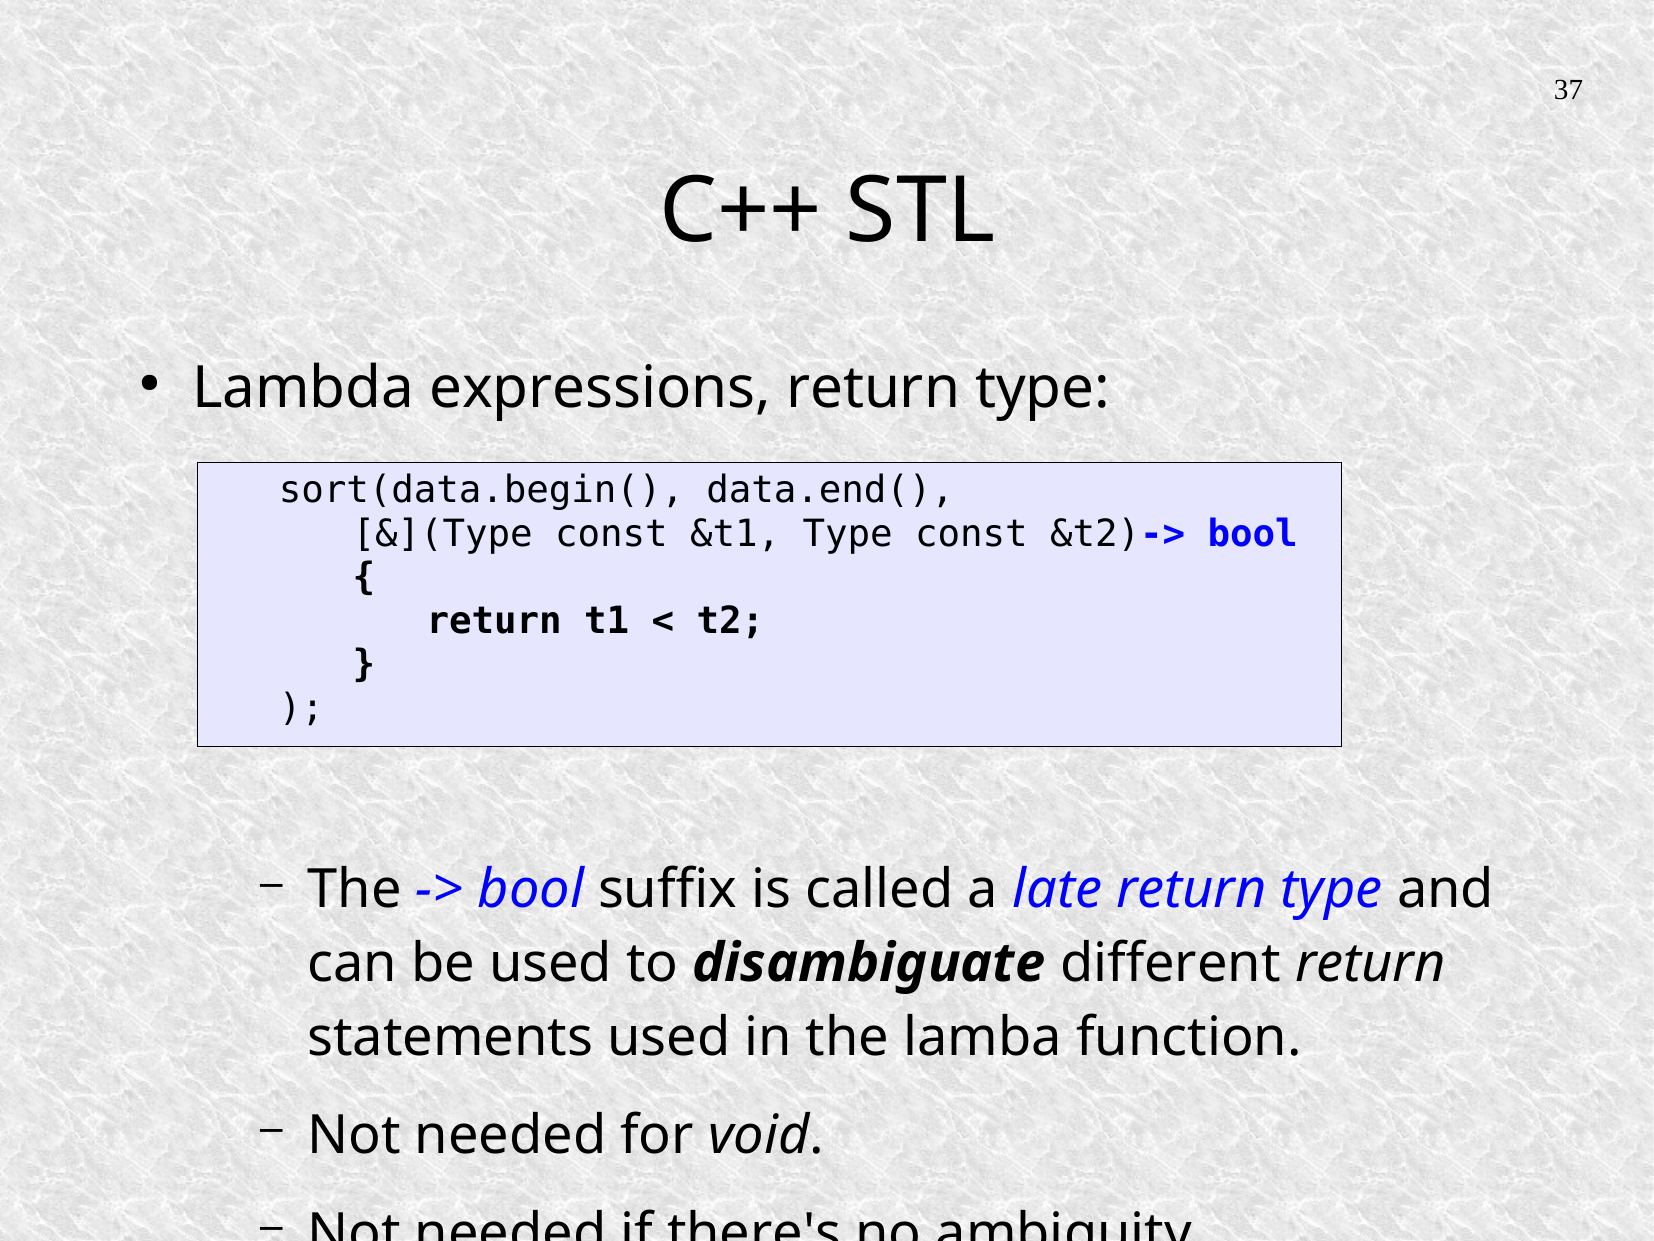

37
# C++ STL
Lambda expressions, return type:
The -> bool suffix is called a late return type and can be used to disambiguate different return statements used in the lamba function.
Not needed for void.
Not needed if there's no ambiguity.
	sort(data.begin(), data.end(),
		[&](Type const &t1, Type const &t2)-> bool
		{
 			return t1 < t2;
		}
	);